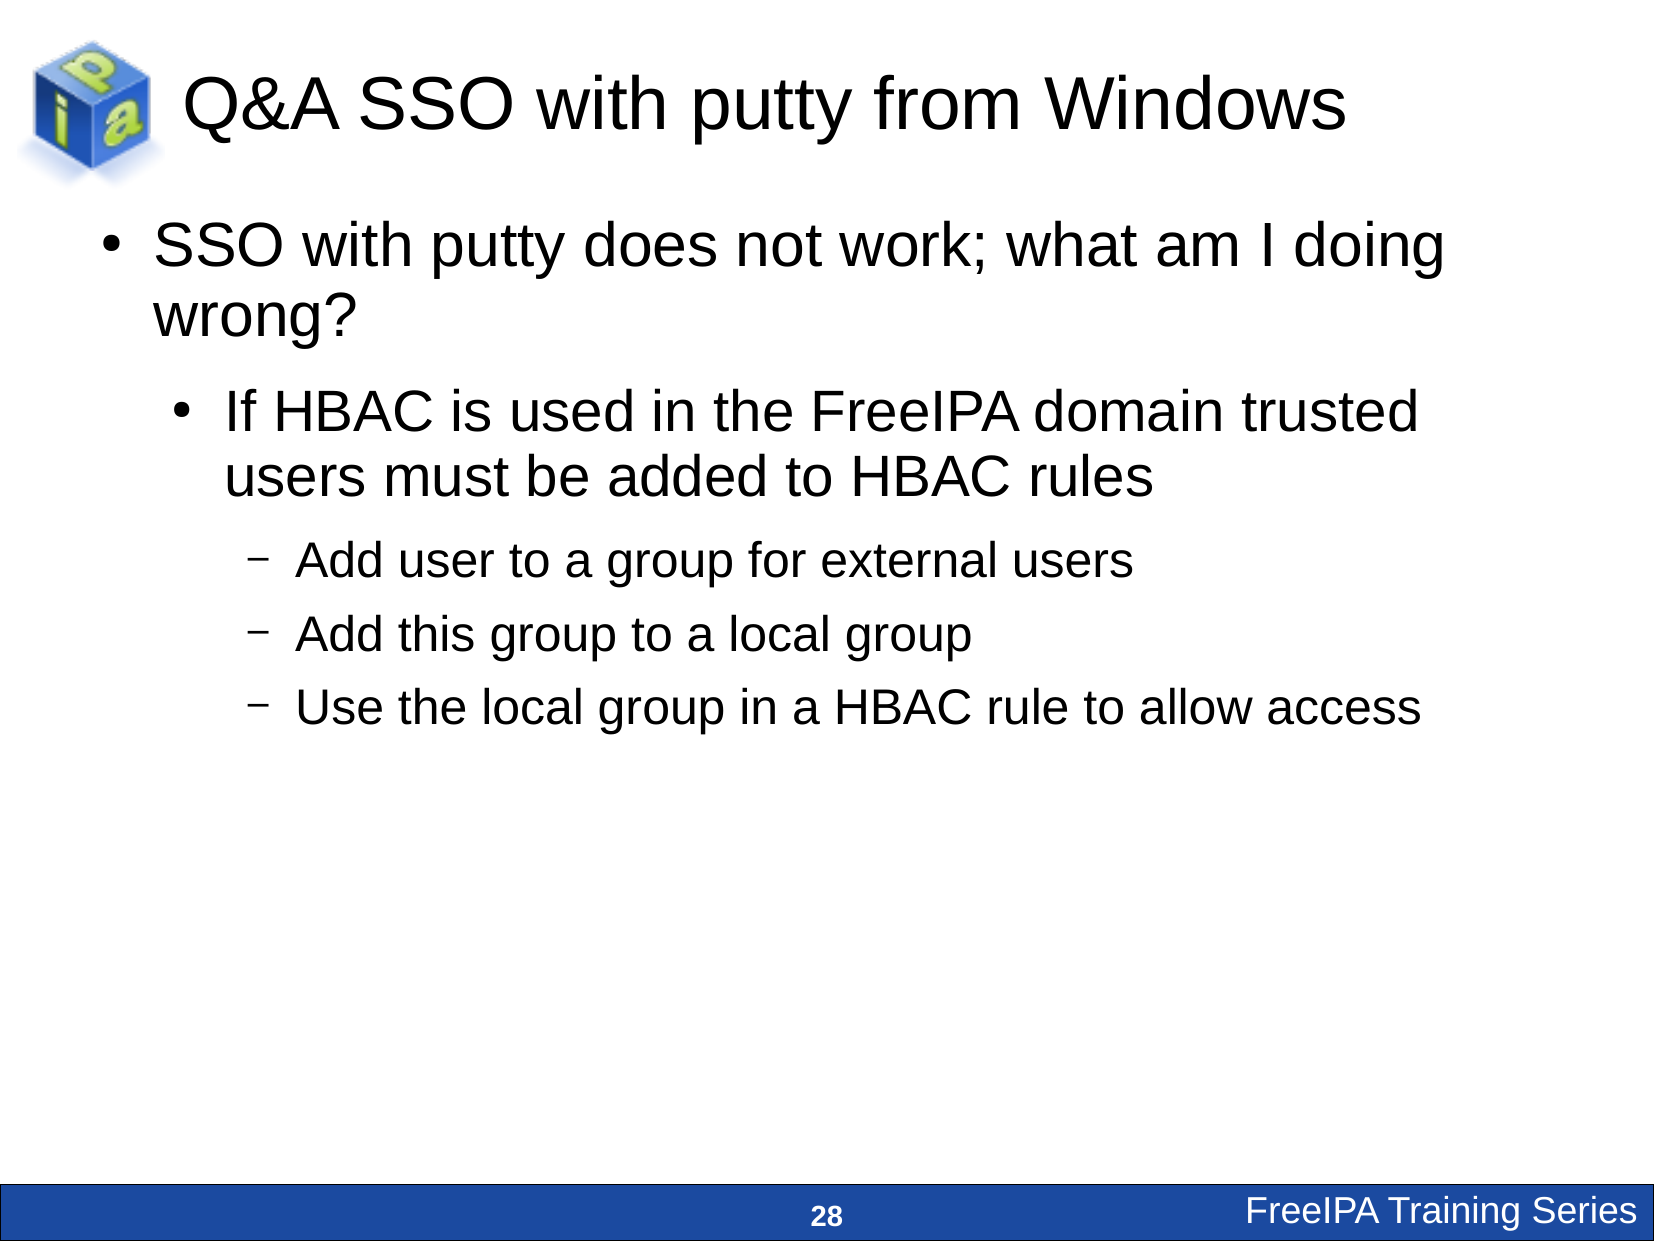

# Q&A SSO with putty from Windows
SSO with putty does not work; what am I doing wrong?
If HBAC is used in the FreeIPA domain trusted users must be added to HBAC rules
Add user to a group for external users
Add this group to a local group
Use the local group in a HBAC rule to allow access
28